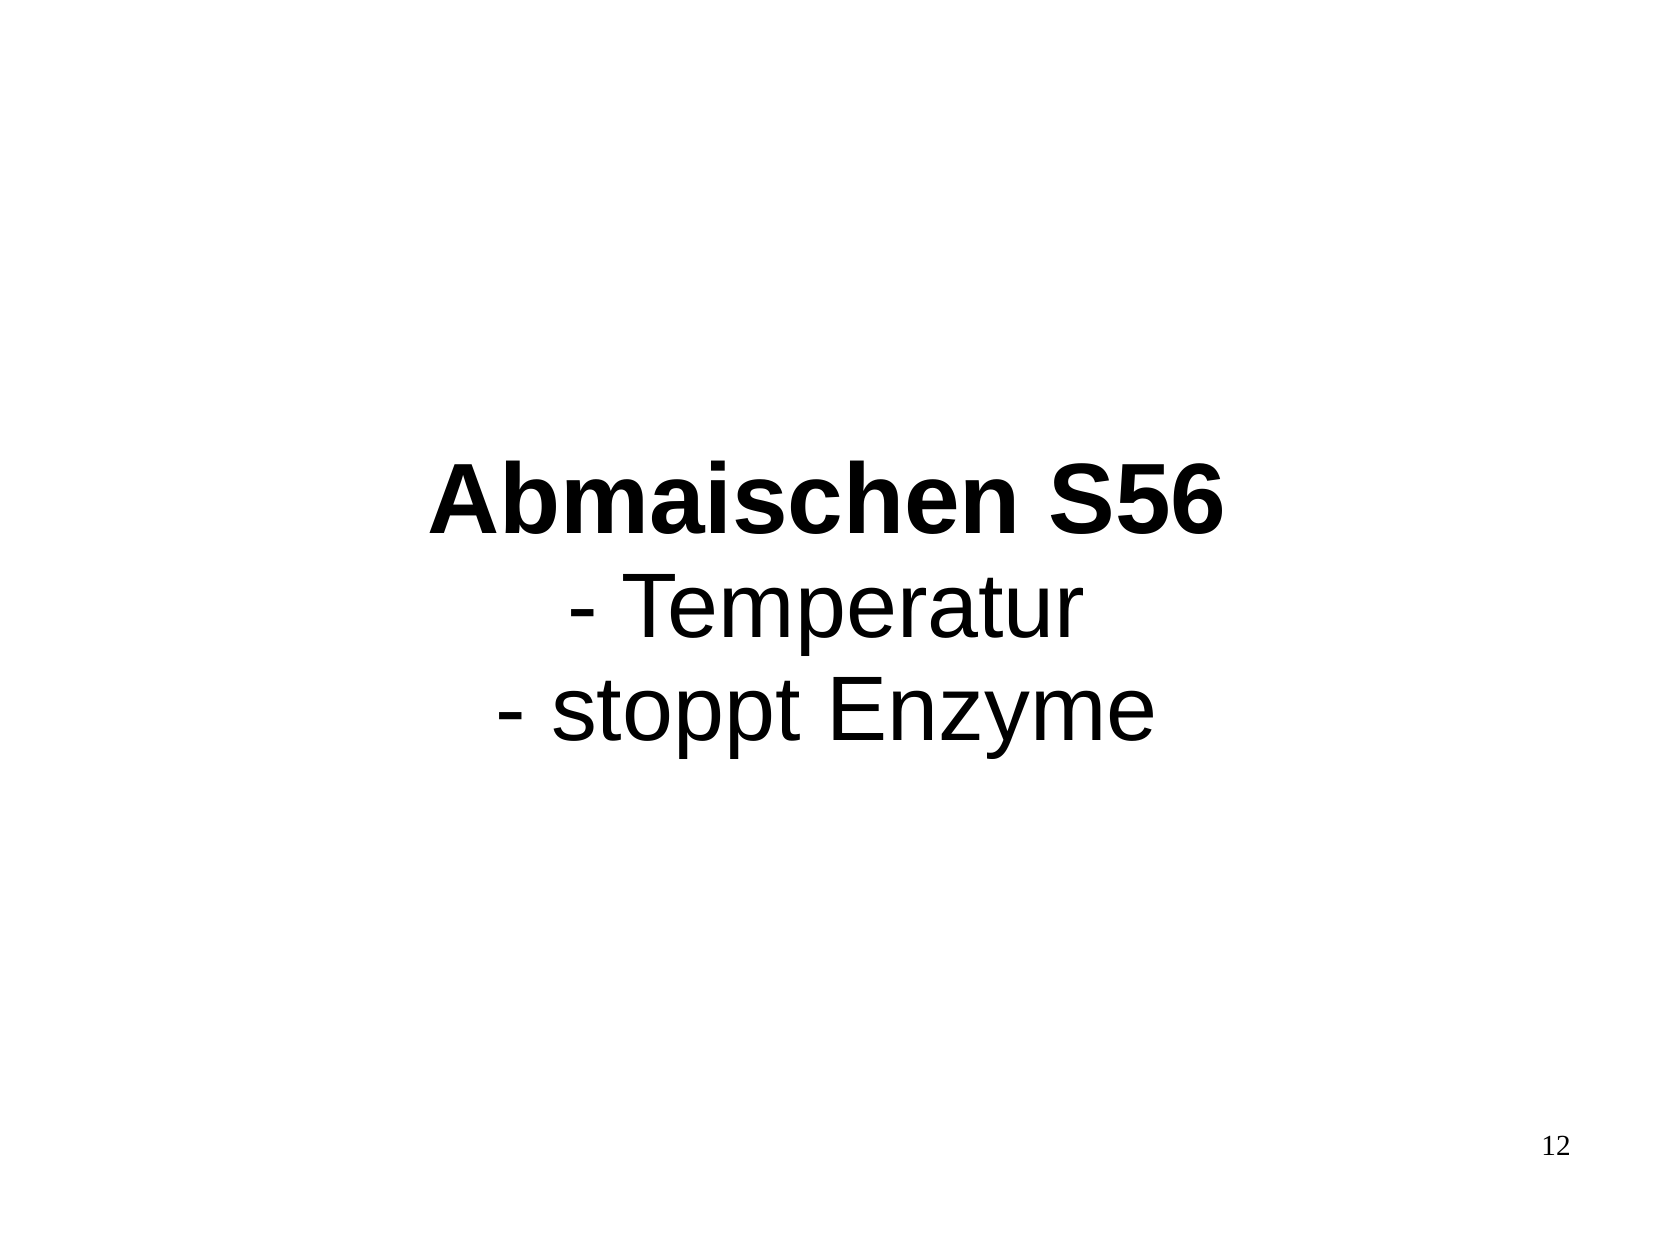

# Abmaischen S56 - Temperatur - stoppt Enzyme
12